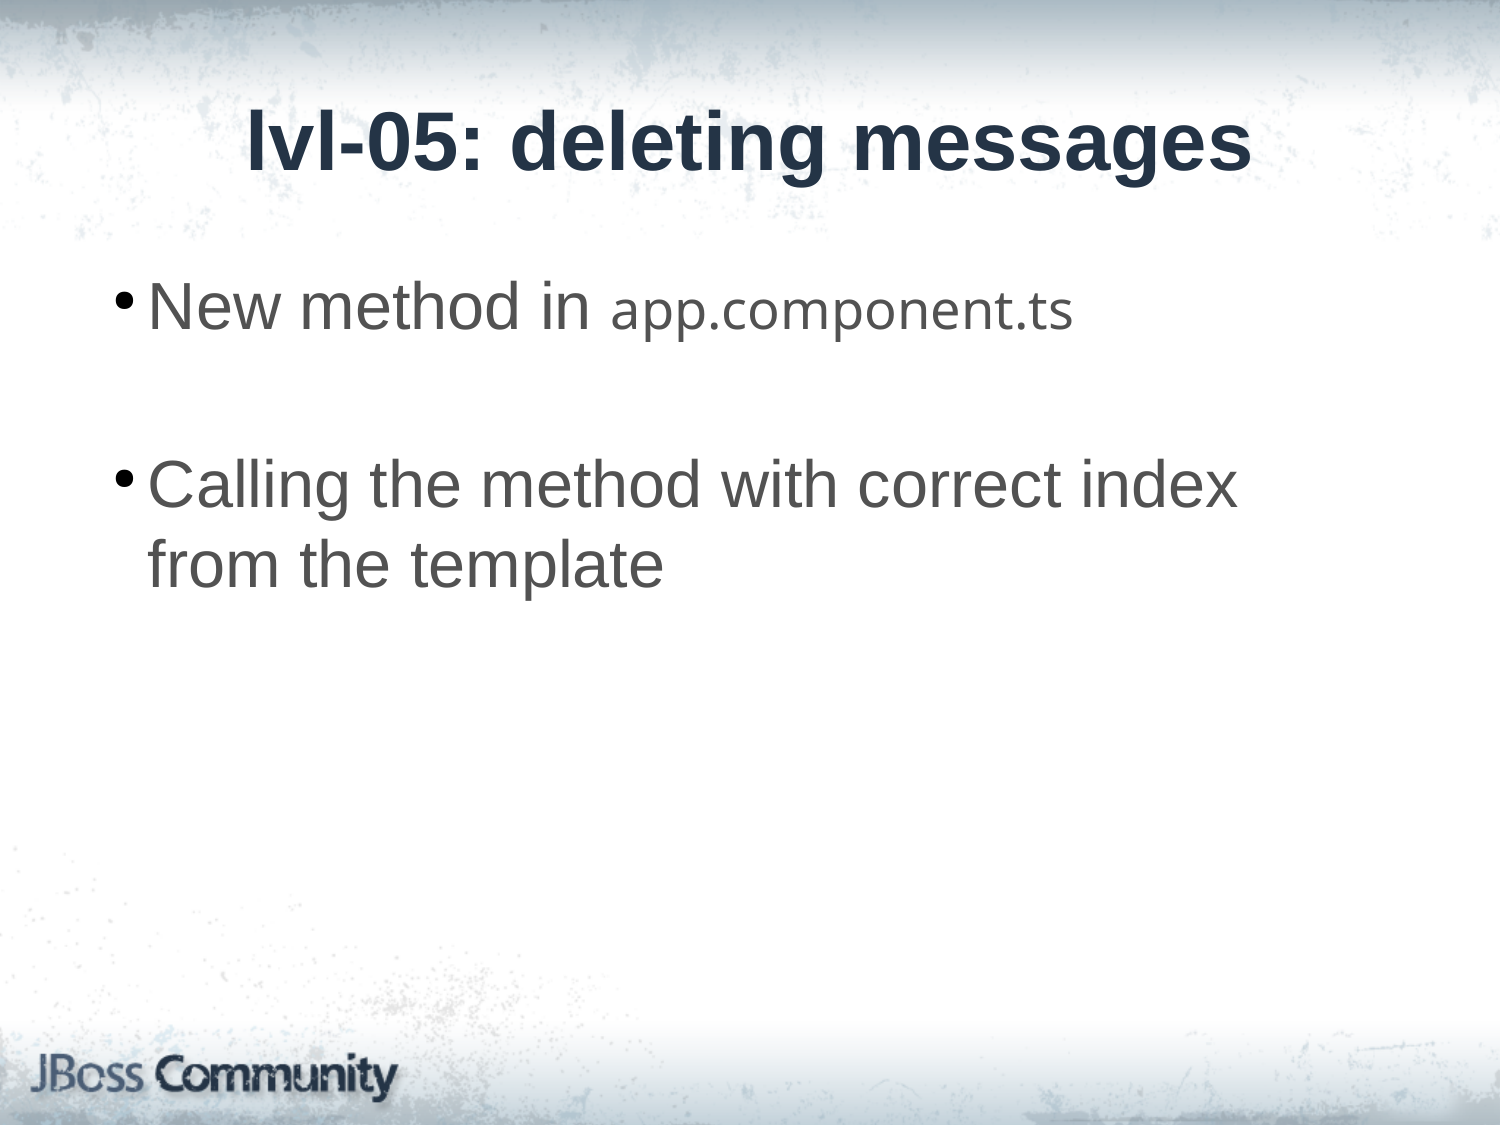

# lvl-05: deleting messages
New method in app.component.ts
Calling the method with correct index from the template